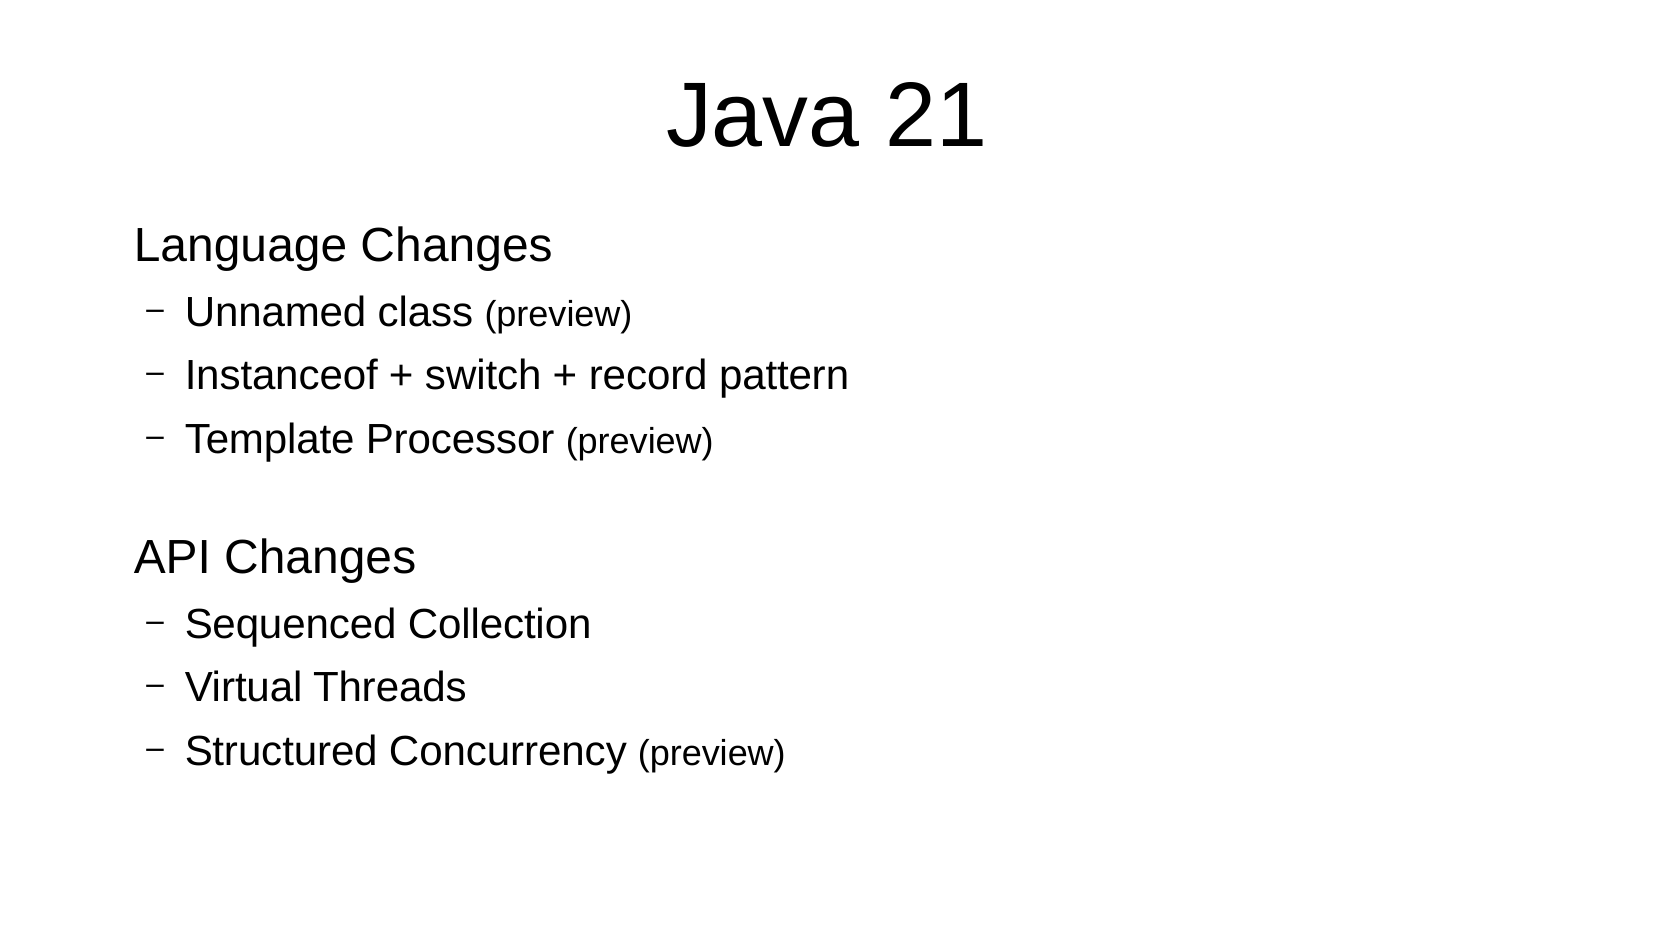

# Java 21
Language Changes
Unnamed class (preview)
Instanceof + switch + record pattern
Template Processor (preview)
API Changes
Sequenced Collection
Virtual Threads
Structured Concurrency (preview)